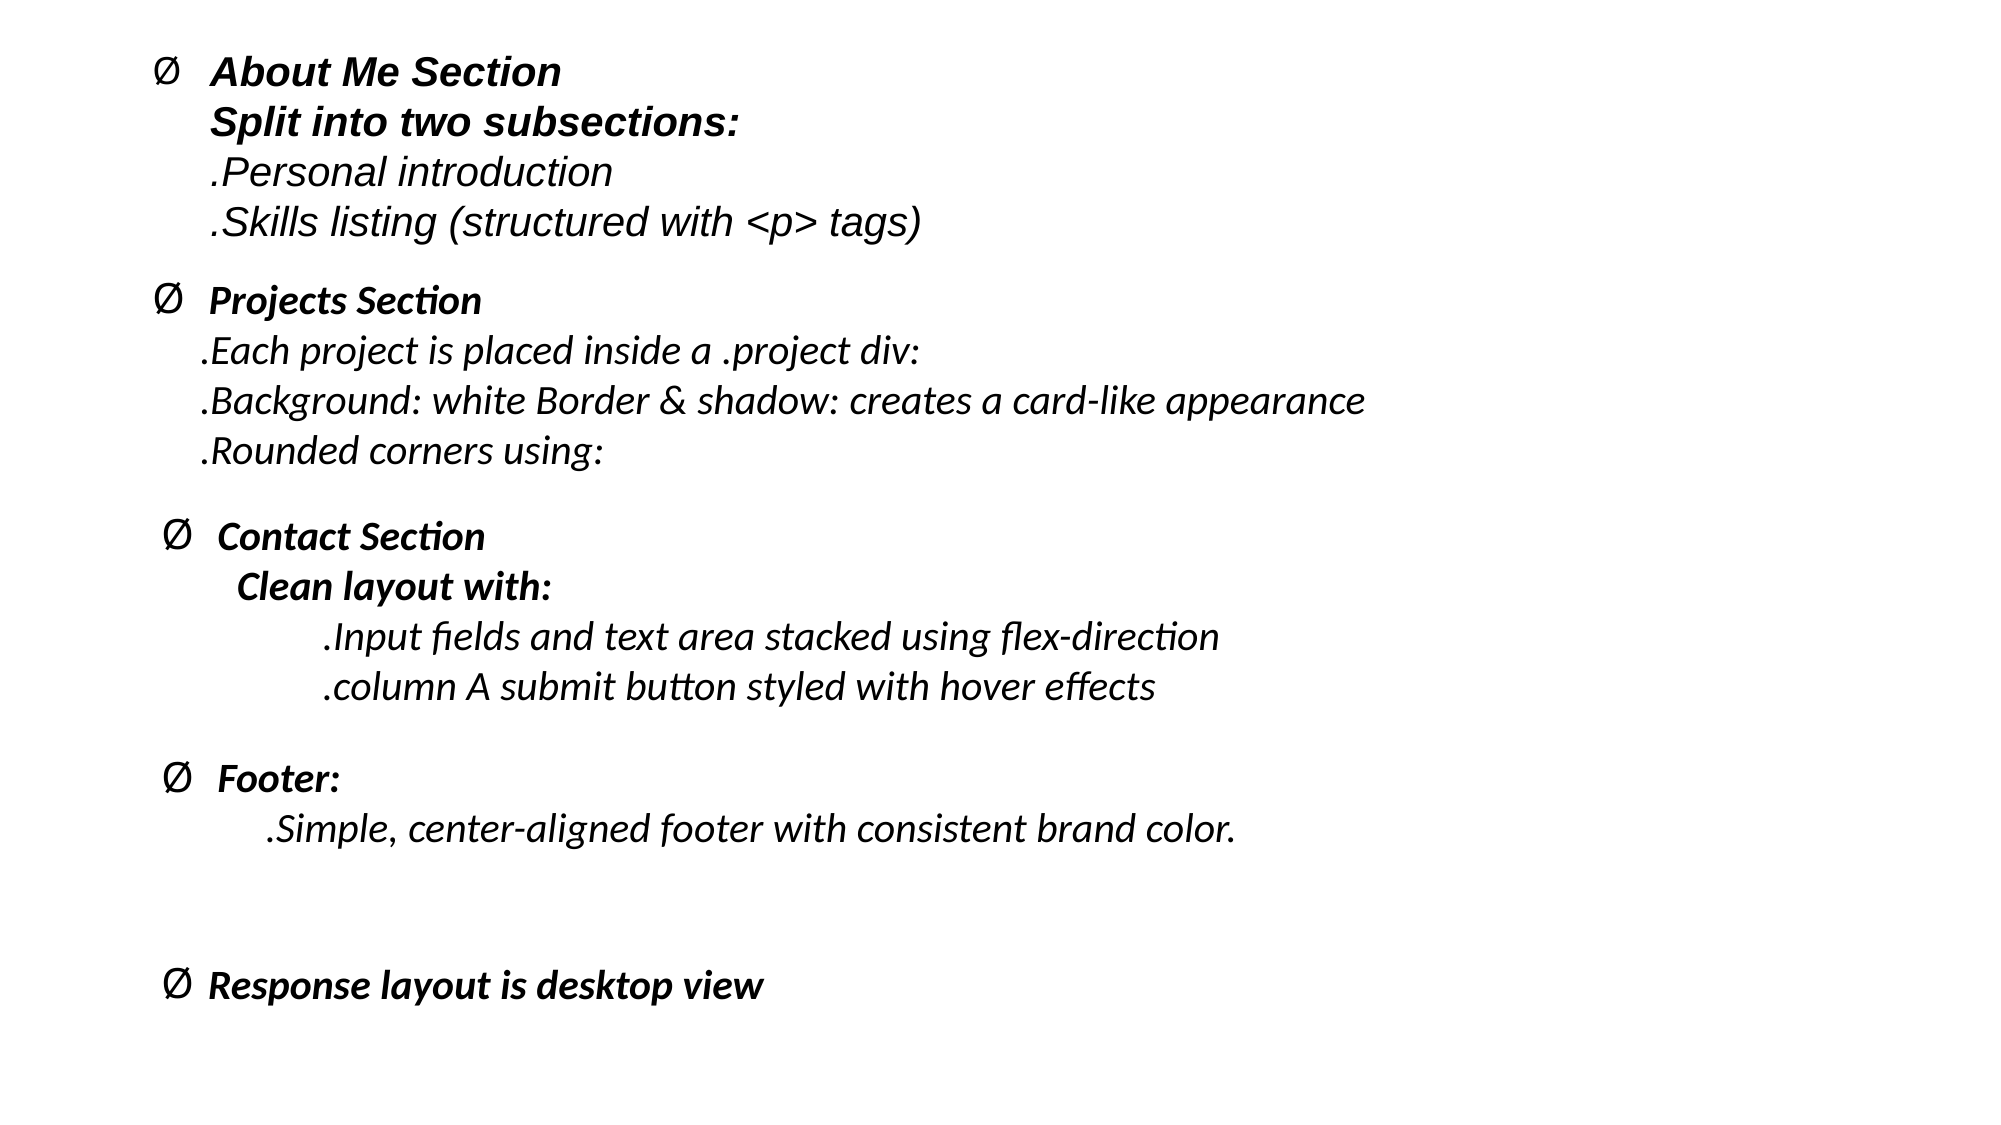

About Me Section
 Split into two subsections:
 .Personal introduction
 .Skills listing (structured with <p> tags)
Projects Section
 .Each project is placed inside a .project div:
 .Background: white Border & shadow: creates a card-like appearance
 .Rounded corners using:
Contact Section
 Clean layout with:
 .Input fields and text area stacked using flex-direction
 .column A submit button styled with hover effects
Footer:
 .Simple, center-aligned footer with consistent brand color.
Response layout is desktop view